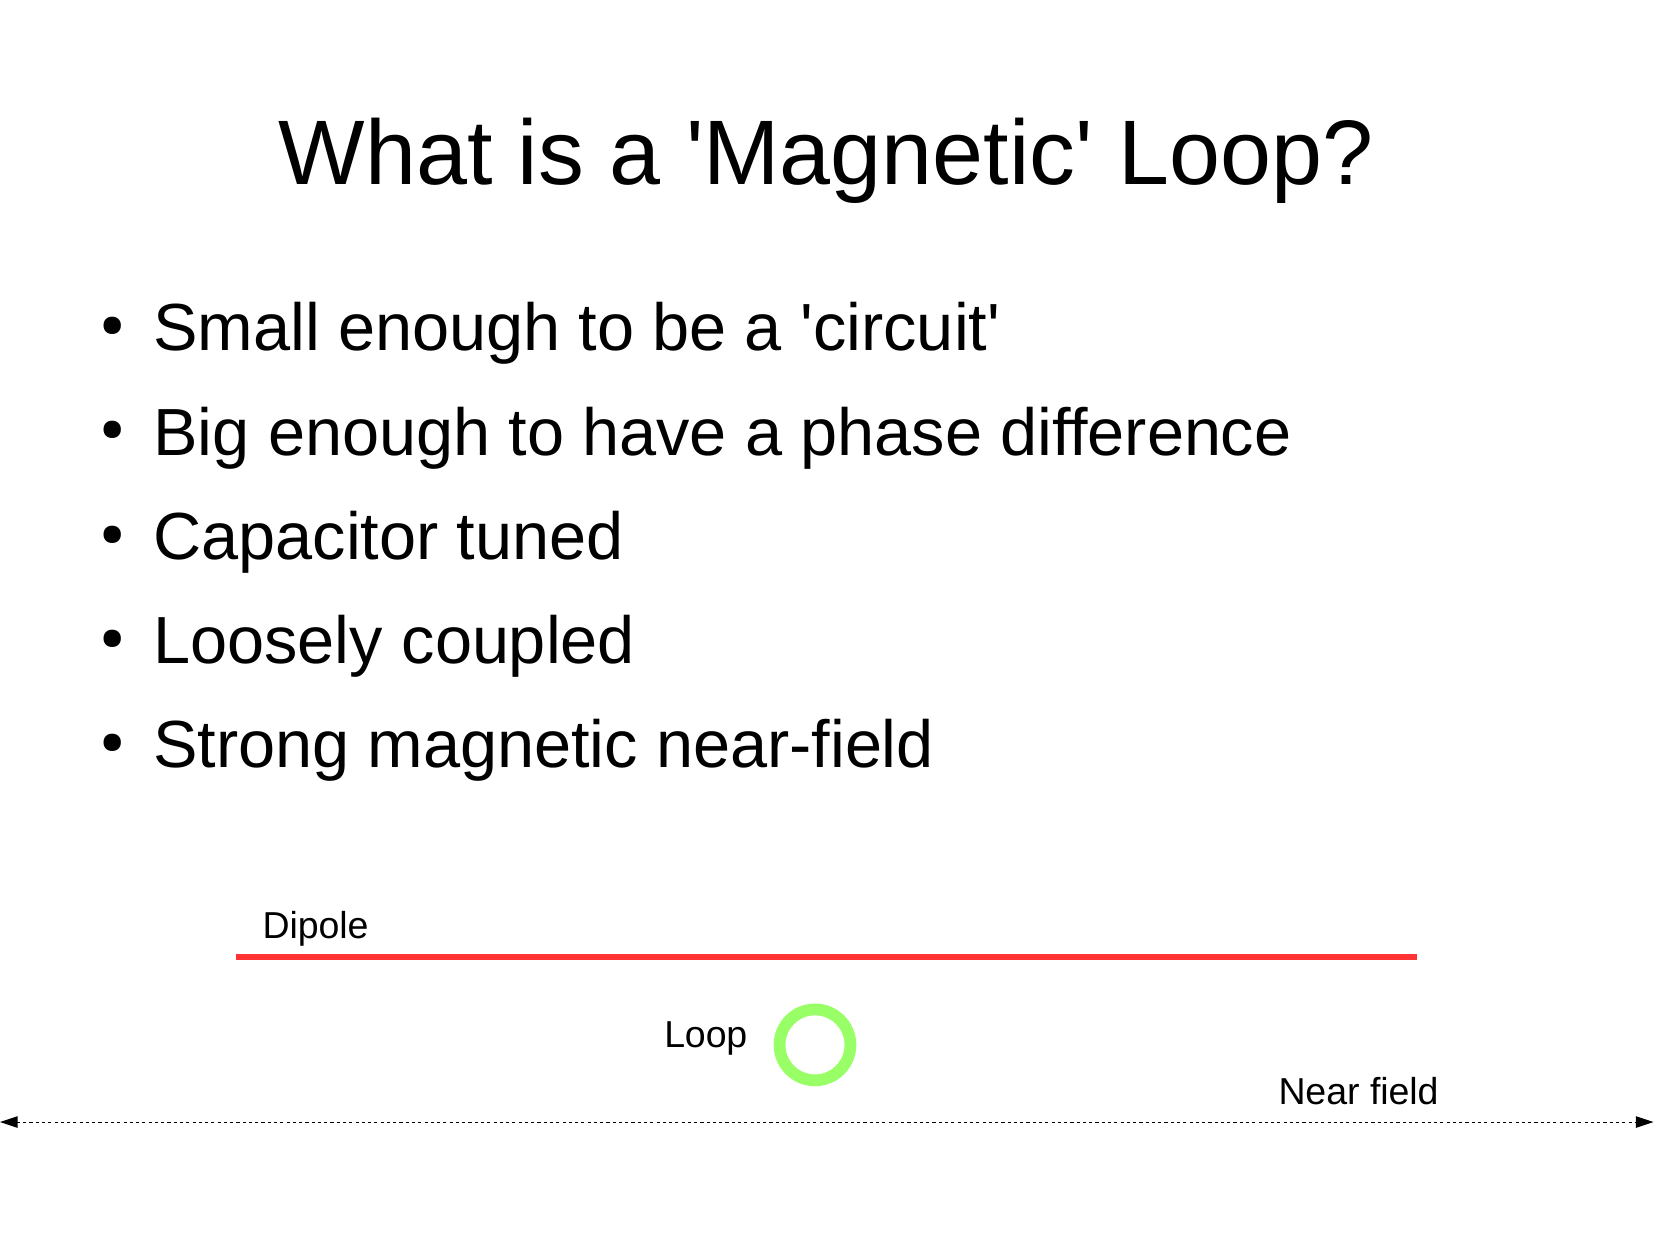

# What is a 'Magnetic' Loop?
Small enough to be a 'circuit'
Big enough to have a phase difference
Capacitor tuned
Loosely coupled
Strong magnetic near-field
Dipole
Loop
Near field